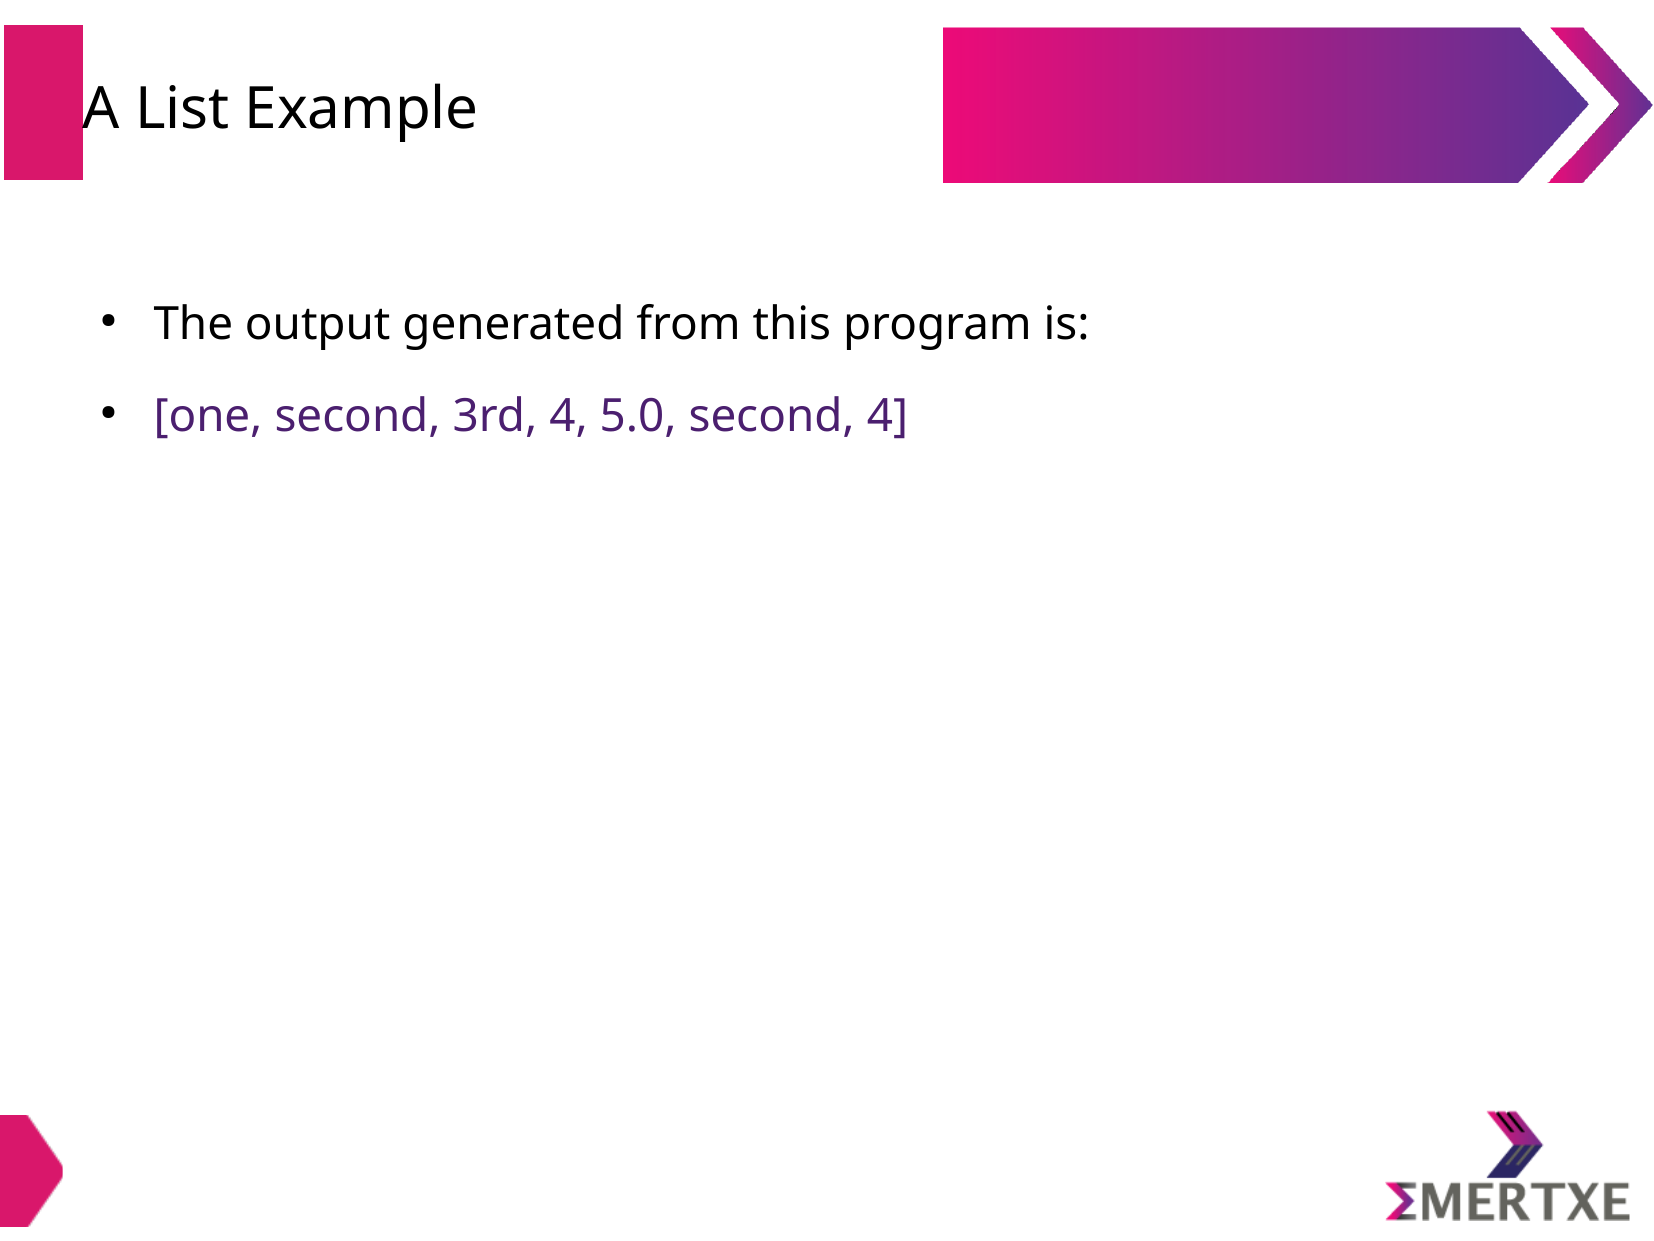

# A List Example
The output generated from this program is:
[one, second, 3rd, 4, 5.0, second, 4]